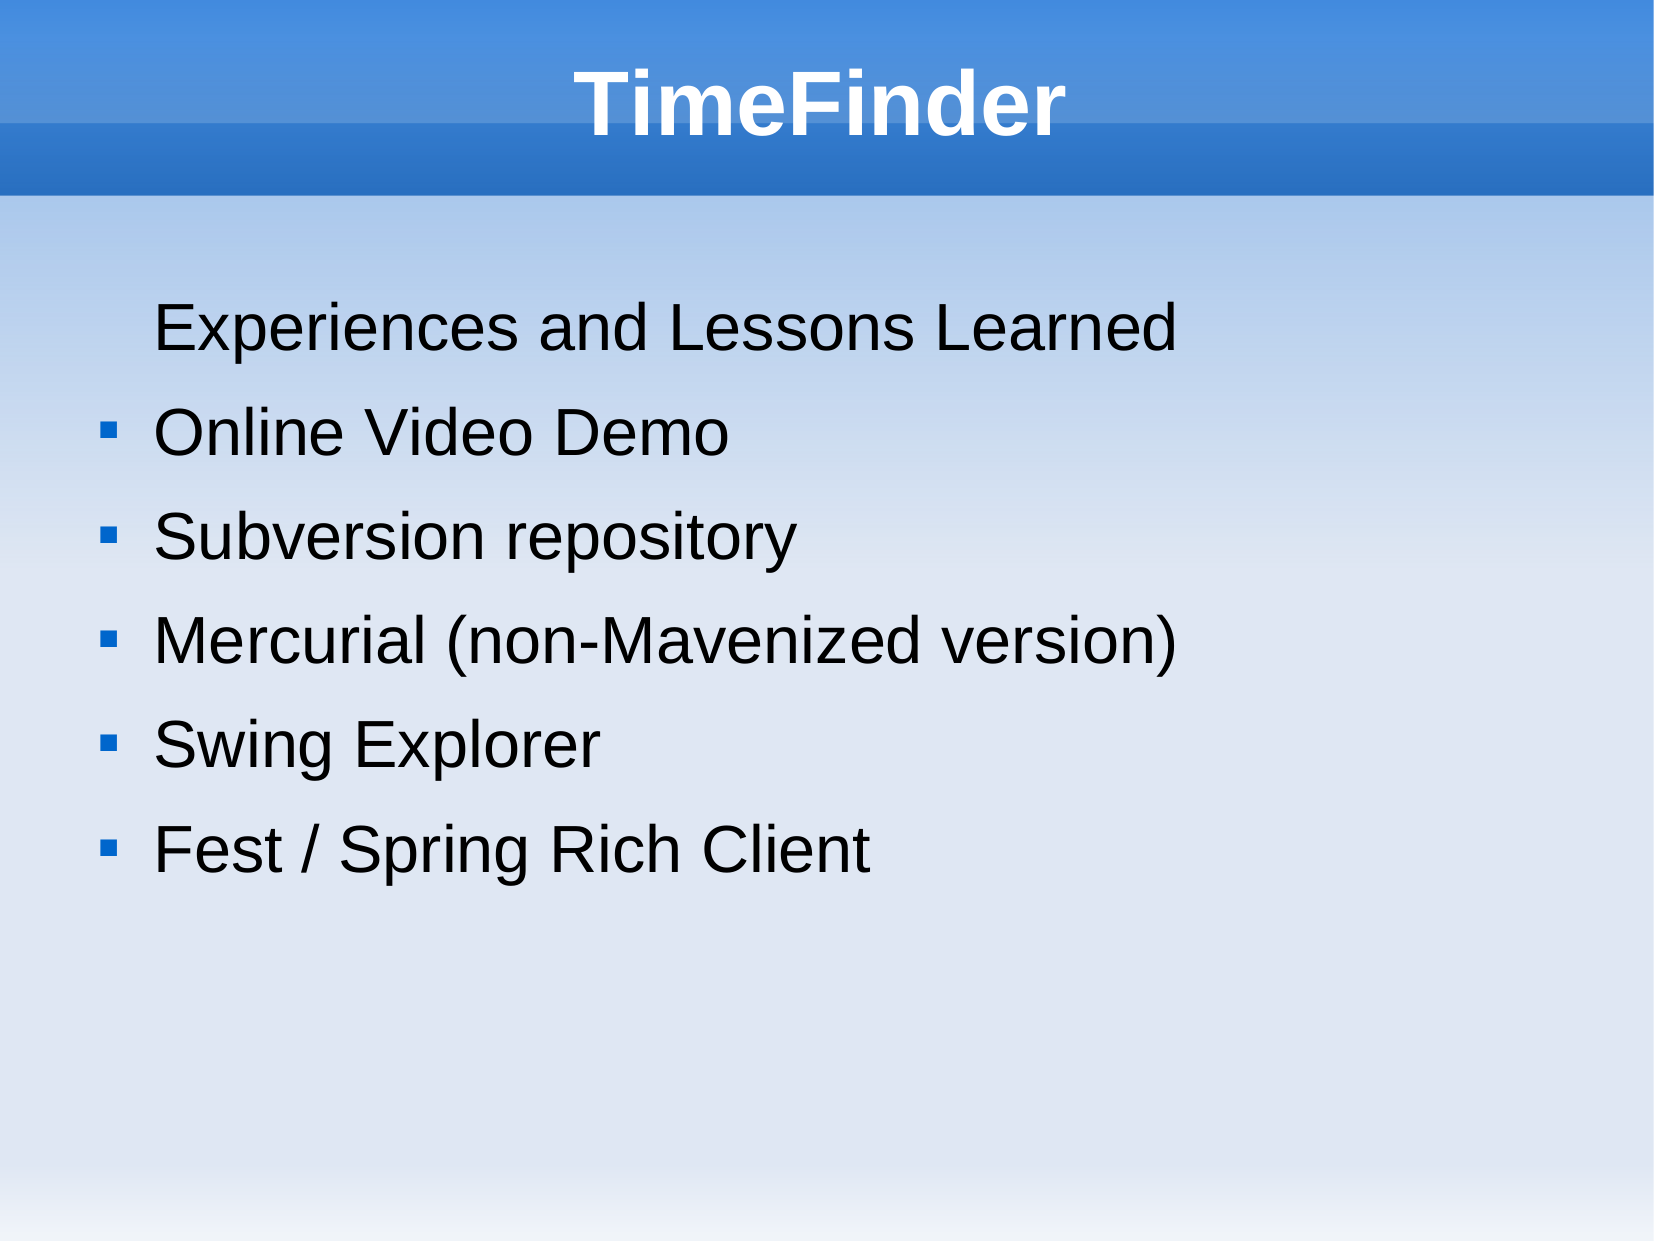

# TimeFinder
Experiences and Lessons Learned
Online Video Demo
Subversion repository
Mercurial (non-Mavenized version)
Swing Explorer
Fest / Spring Rich Client